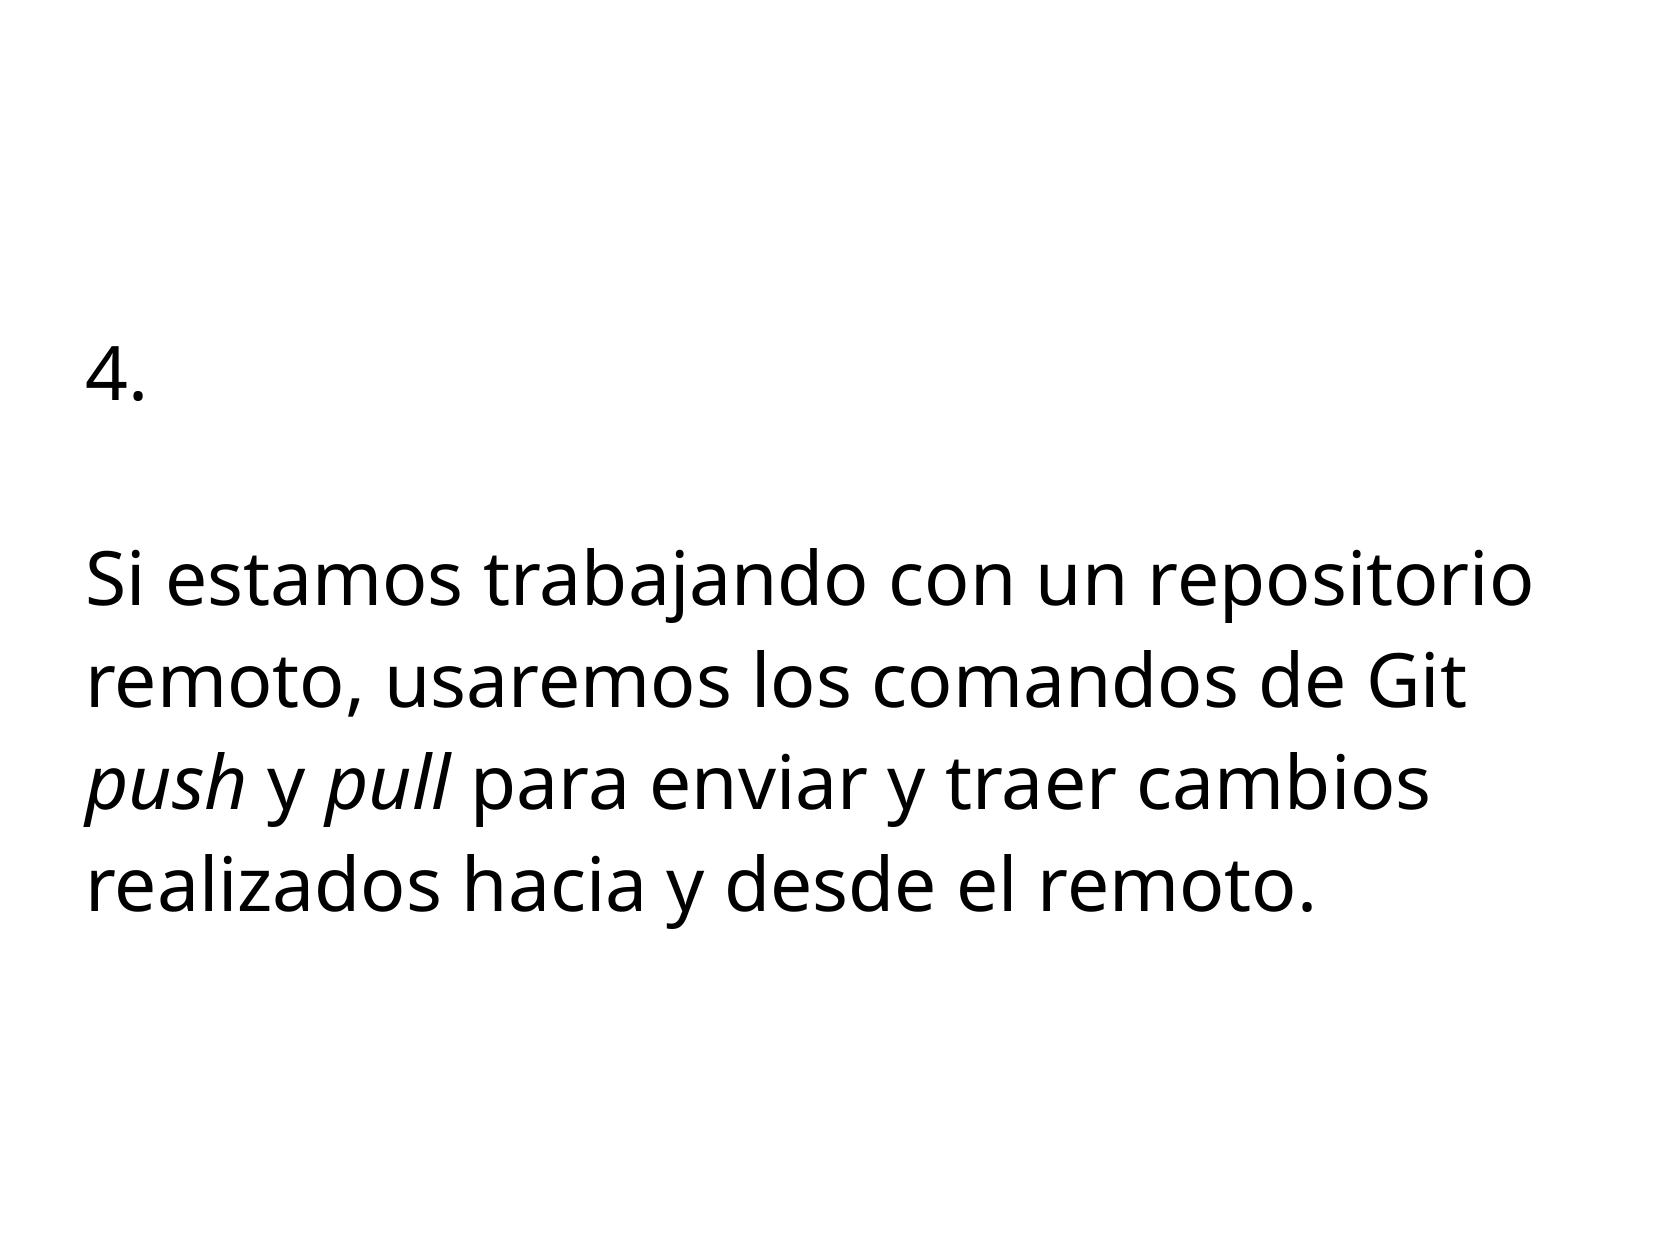

4.
Si estamos trabajando con un repositorio remoto, usaremos los comandos de Git push y pull para enviar y traer cambios realizados hacia y desde el remoto.